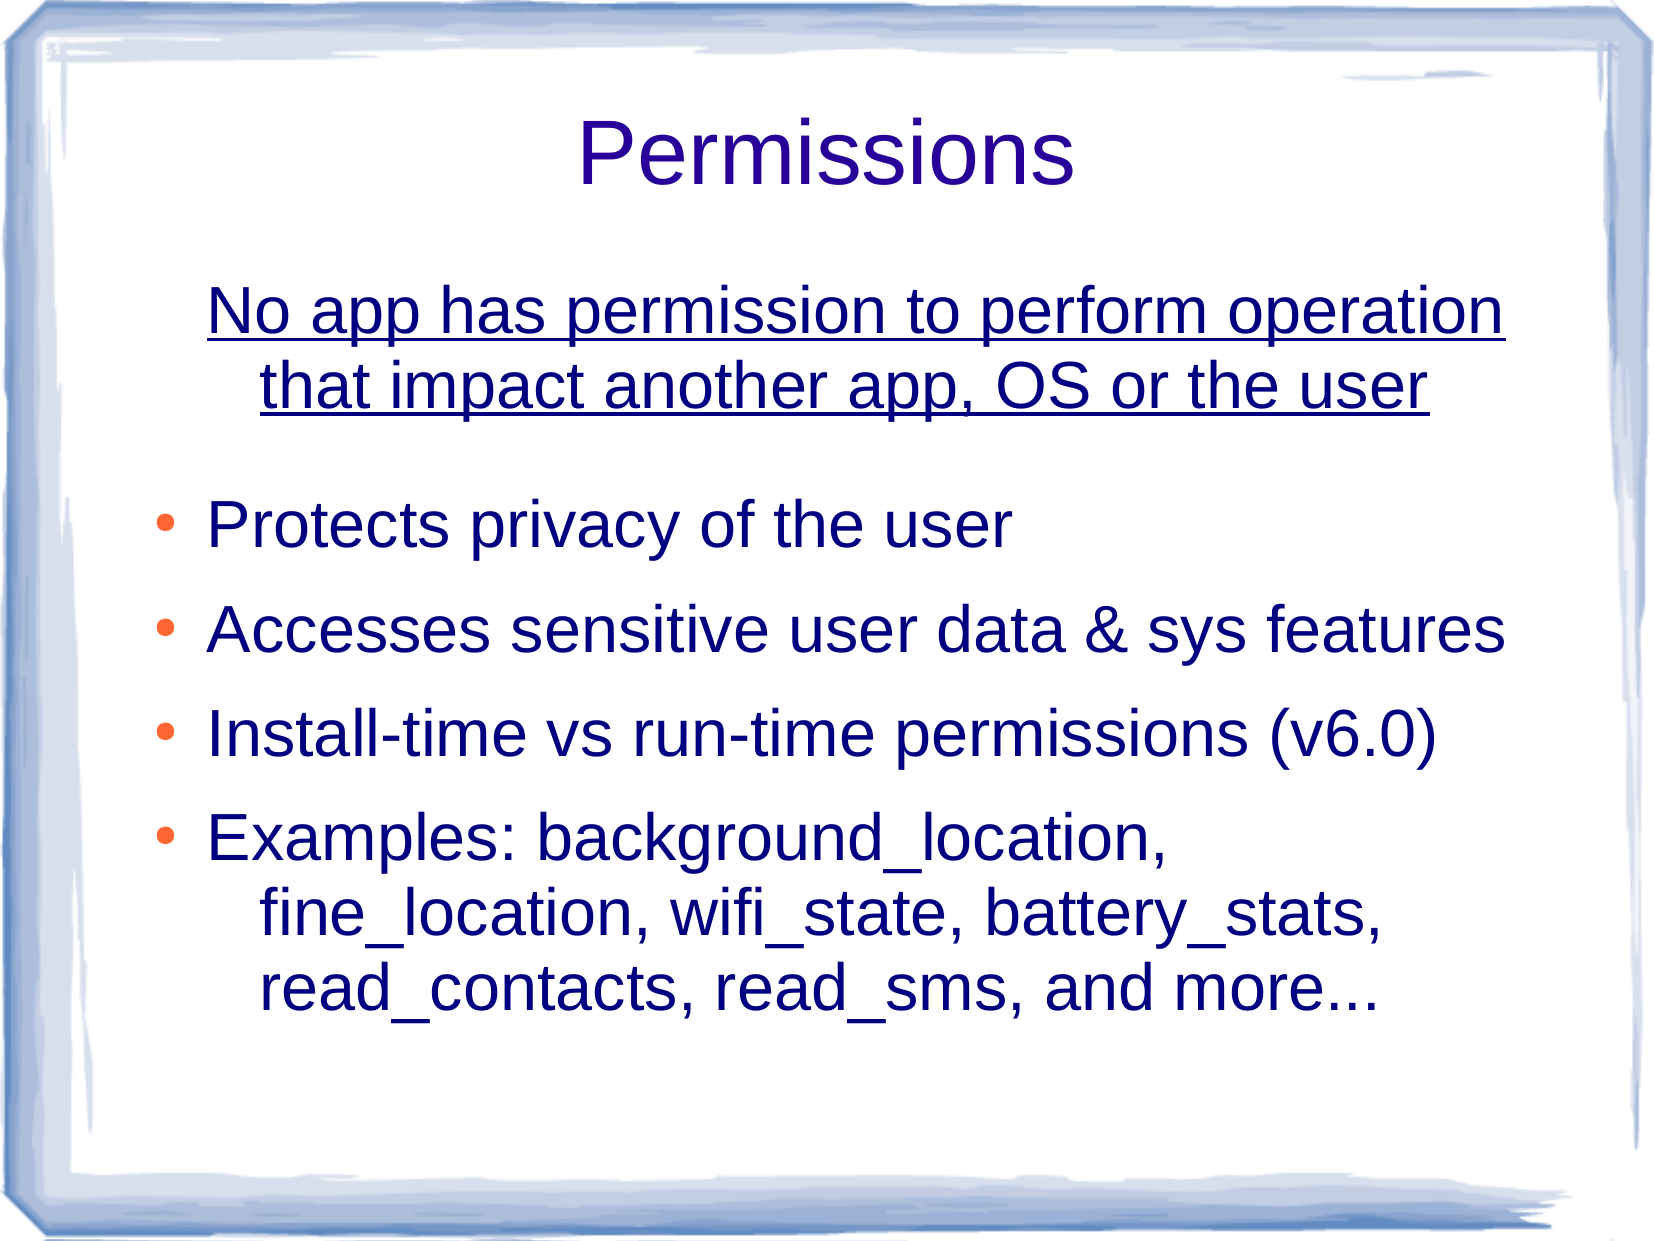

# Permissions
No app has permission to perform operation that impact another app, OS or the user
Protects privacy of the user
Accesses sensitive user data & sys features
Install-time vs run-time permissions (v6.0)
Examples: background_location, fine_location, wifi_state, battery_stats, read_contacts, read_sms, and more...